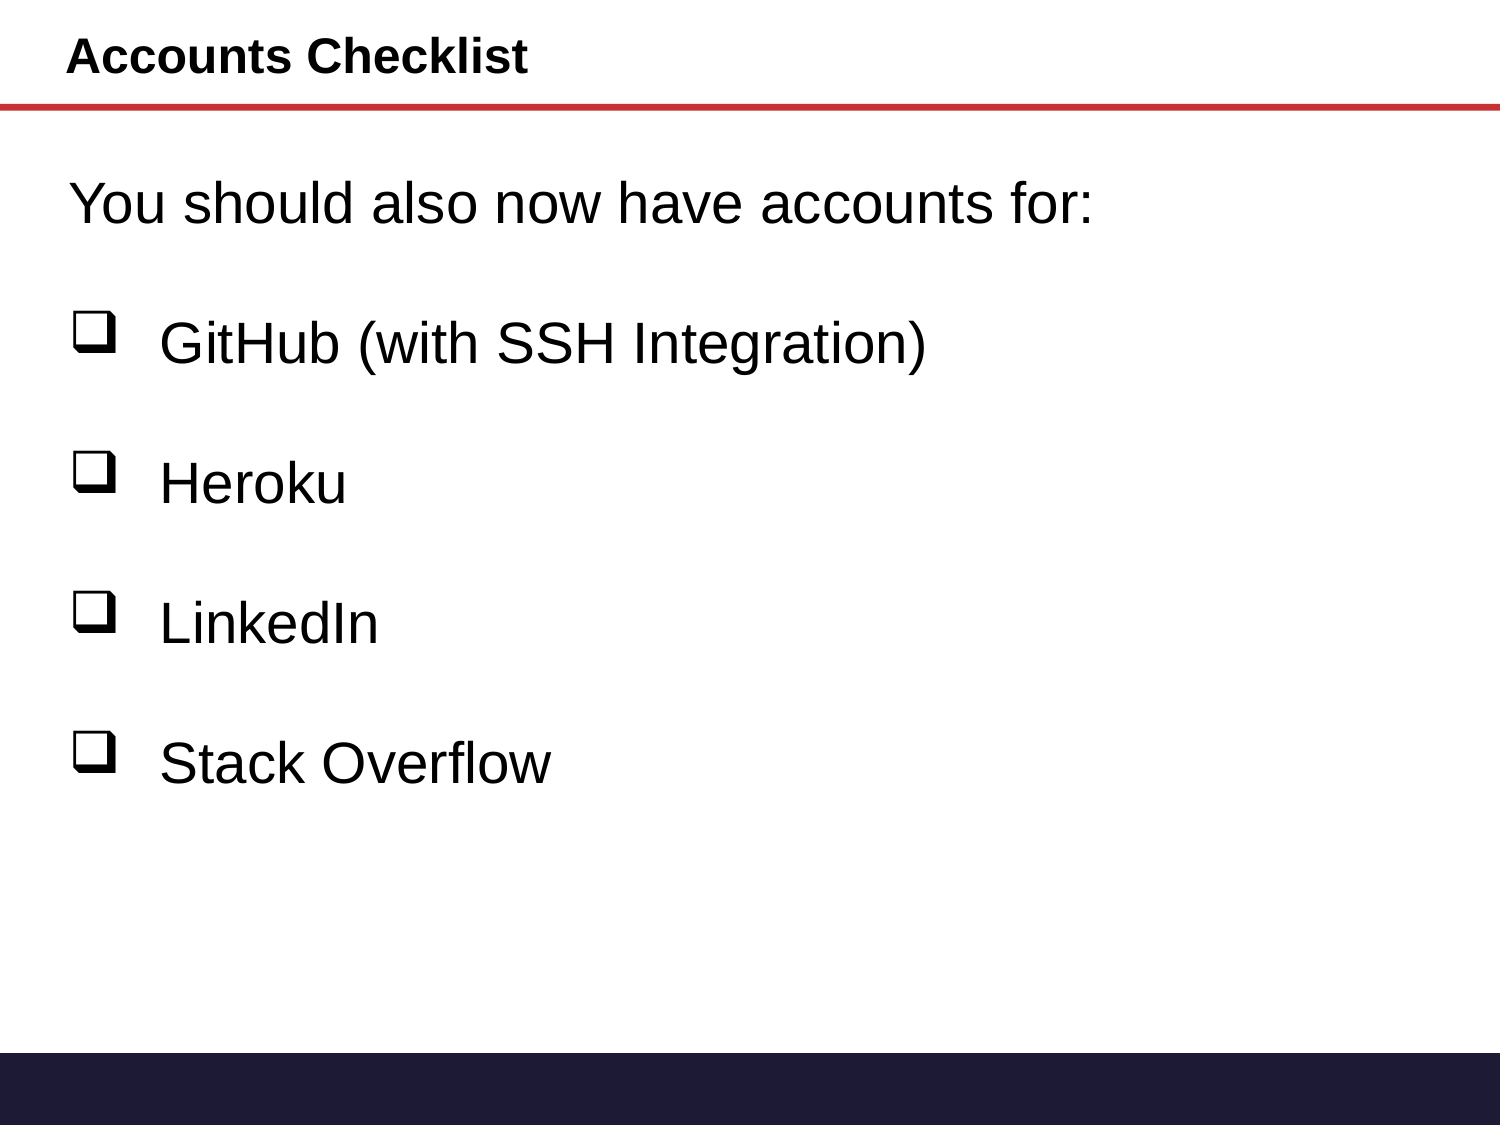

# Accounts Checklist
You should also now have accounts for:
 GitHub (with SSH Integration)
 Heroku
 LinkedIn
 Stack Overflow